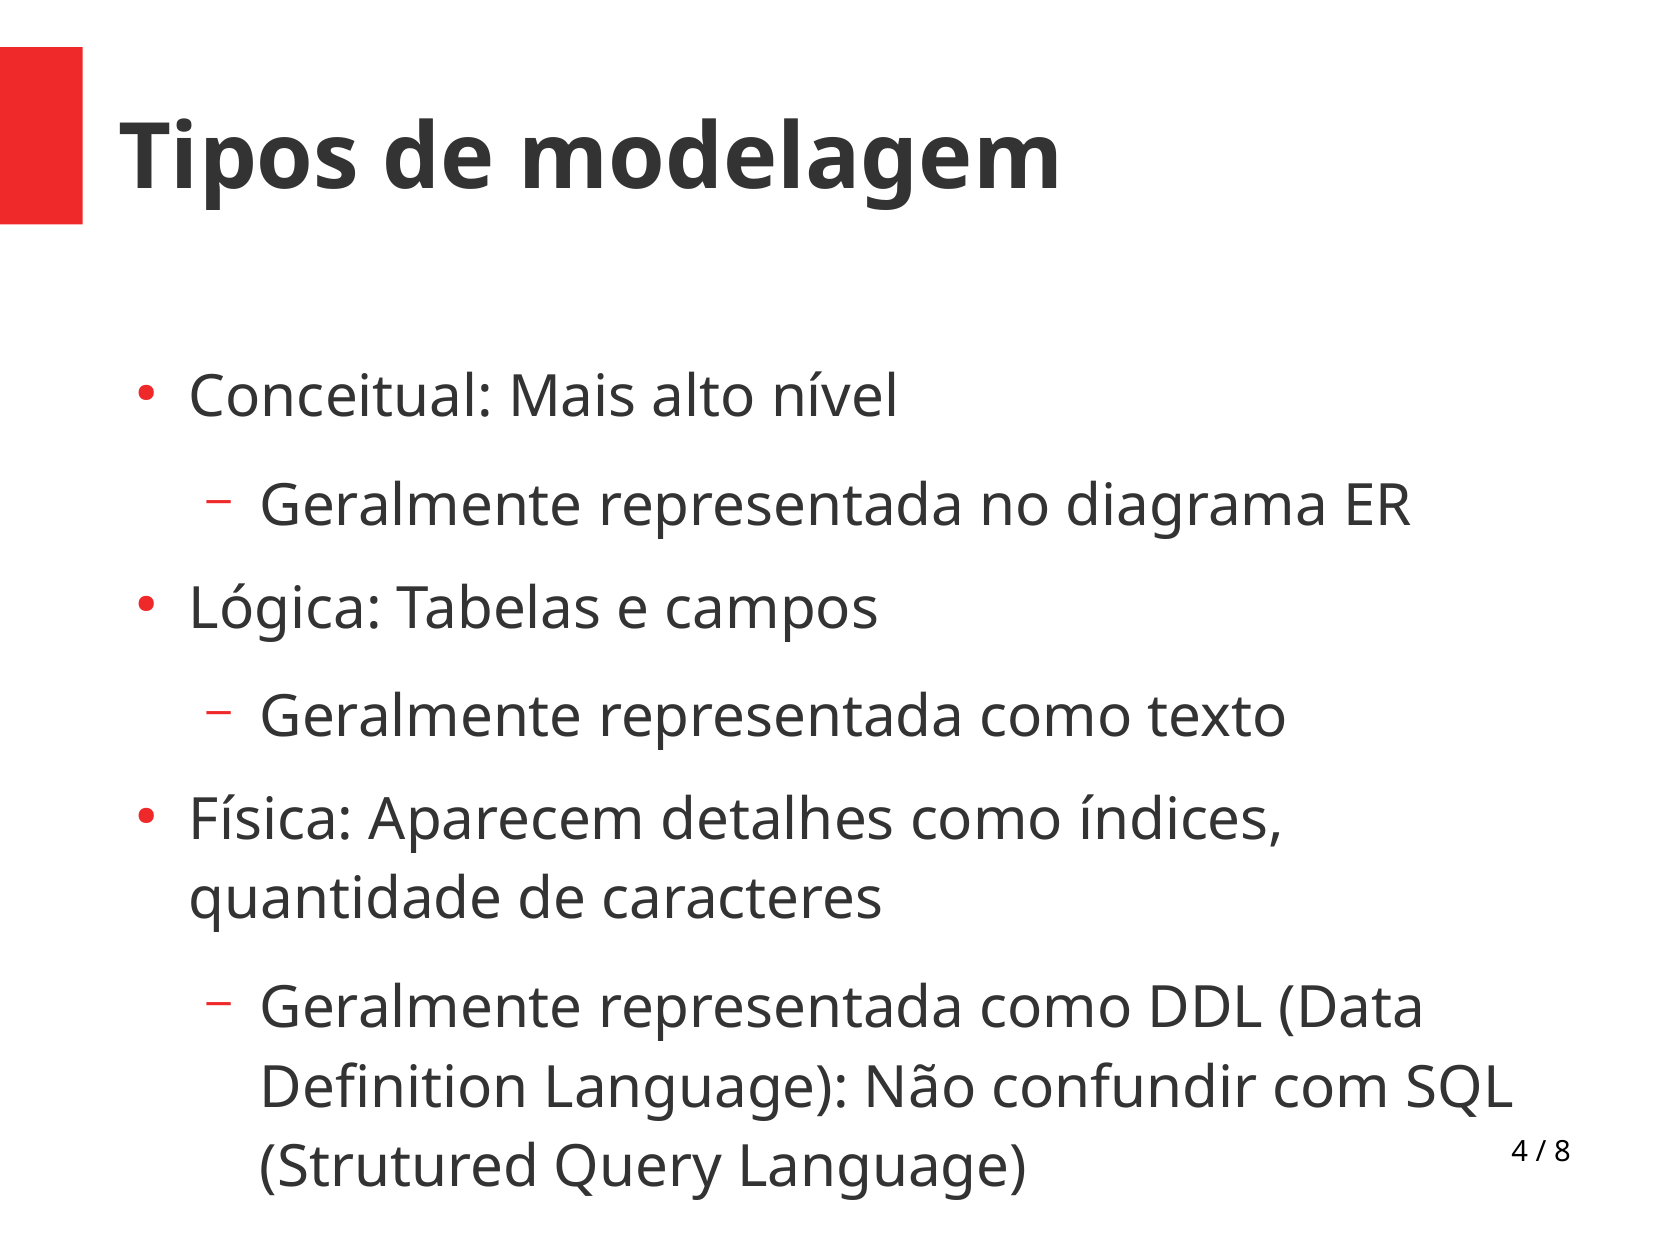

# Tipos de modelagem
Conceitual: Mais alto nível
Geralmente representada no diagrama ER
Lógica: Tabelas e campos
Geralmente representada como texto
Física: Aparecem detalhes como índices, quantidade de caracteres
Geralmente representada como DDL (Data Definition Language): Não confundir com SQL (Strutured Query Language)
4